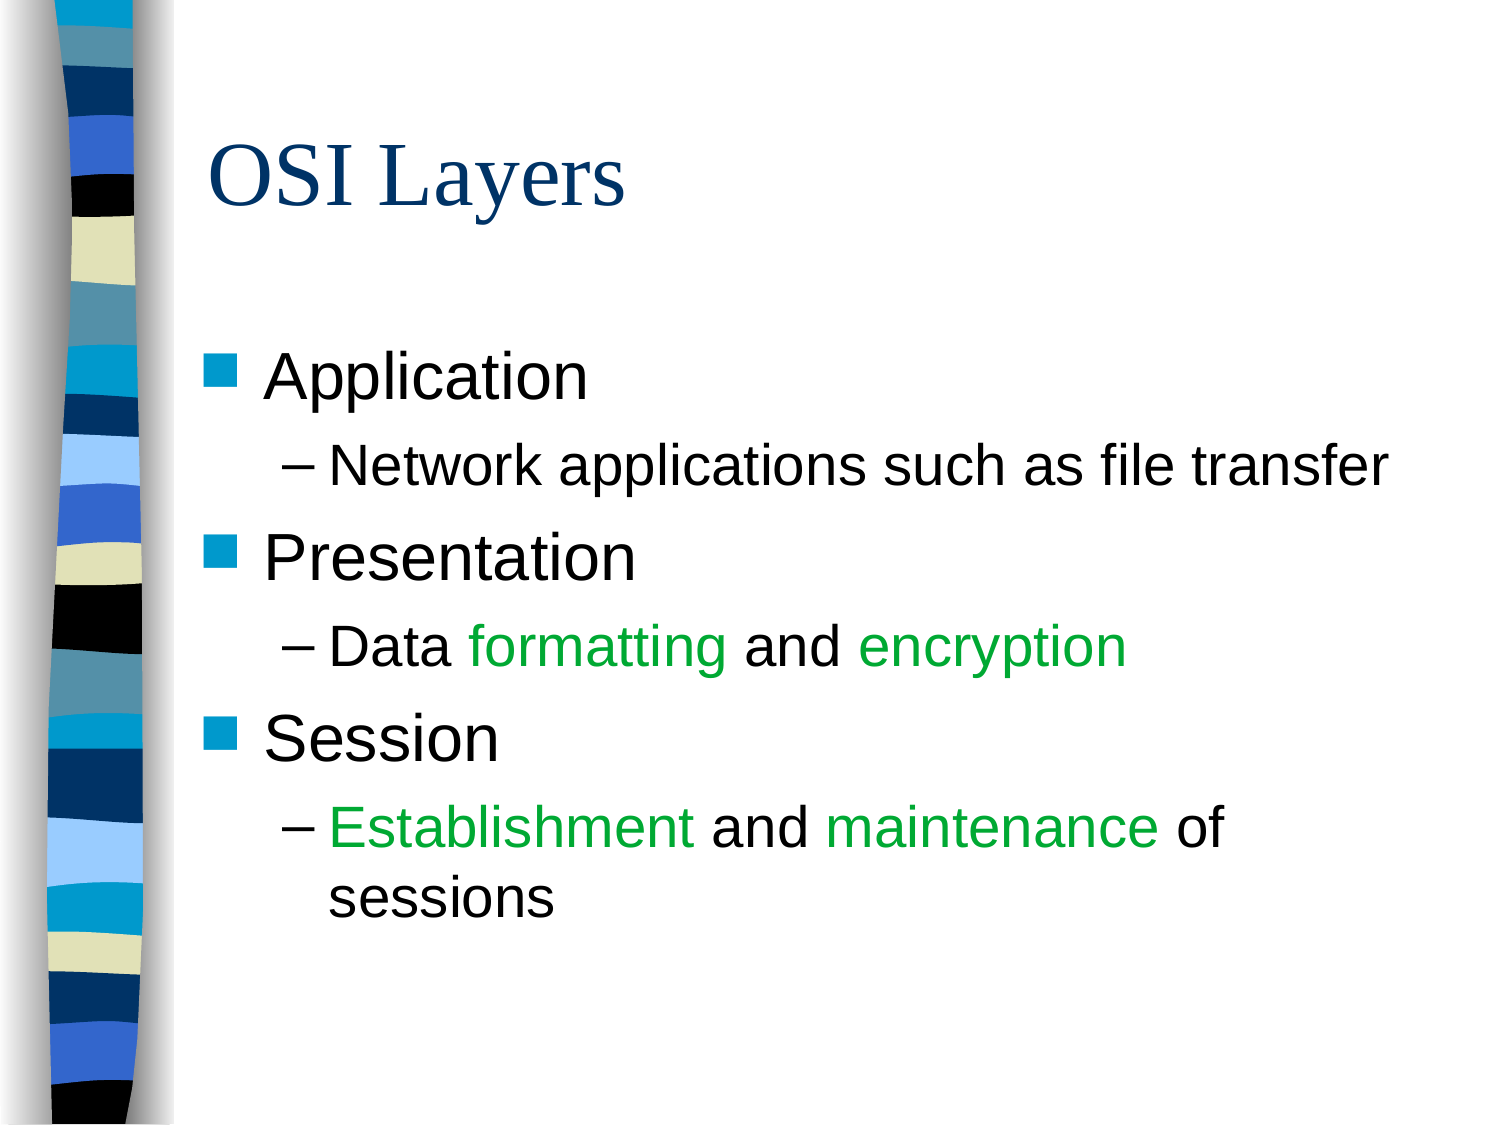

# OSI Layers
Application
Network applications such as file transfer
Presentation
Data formatting and encryption
Session
Establishment and maintenance of sessions